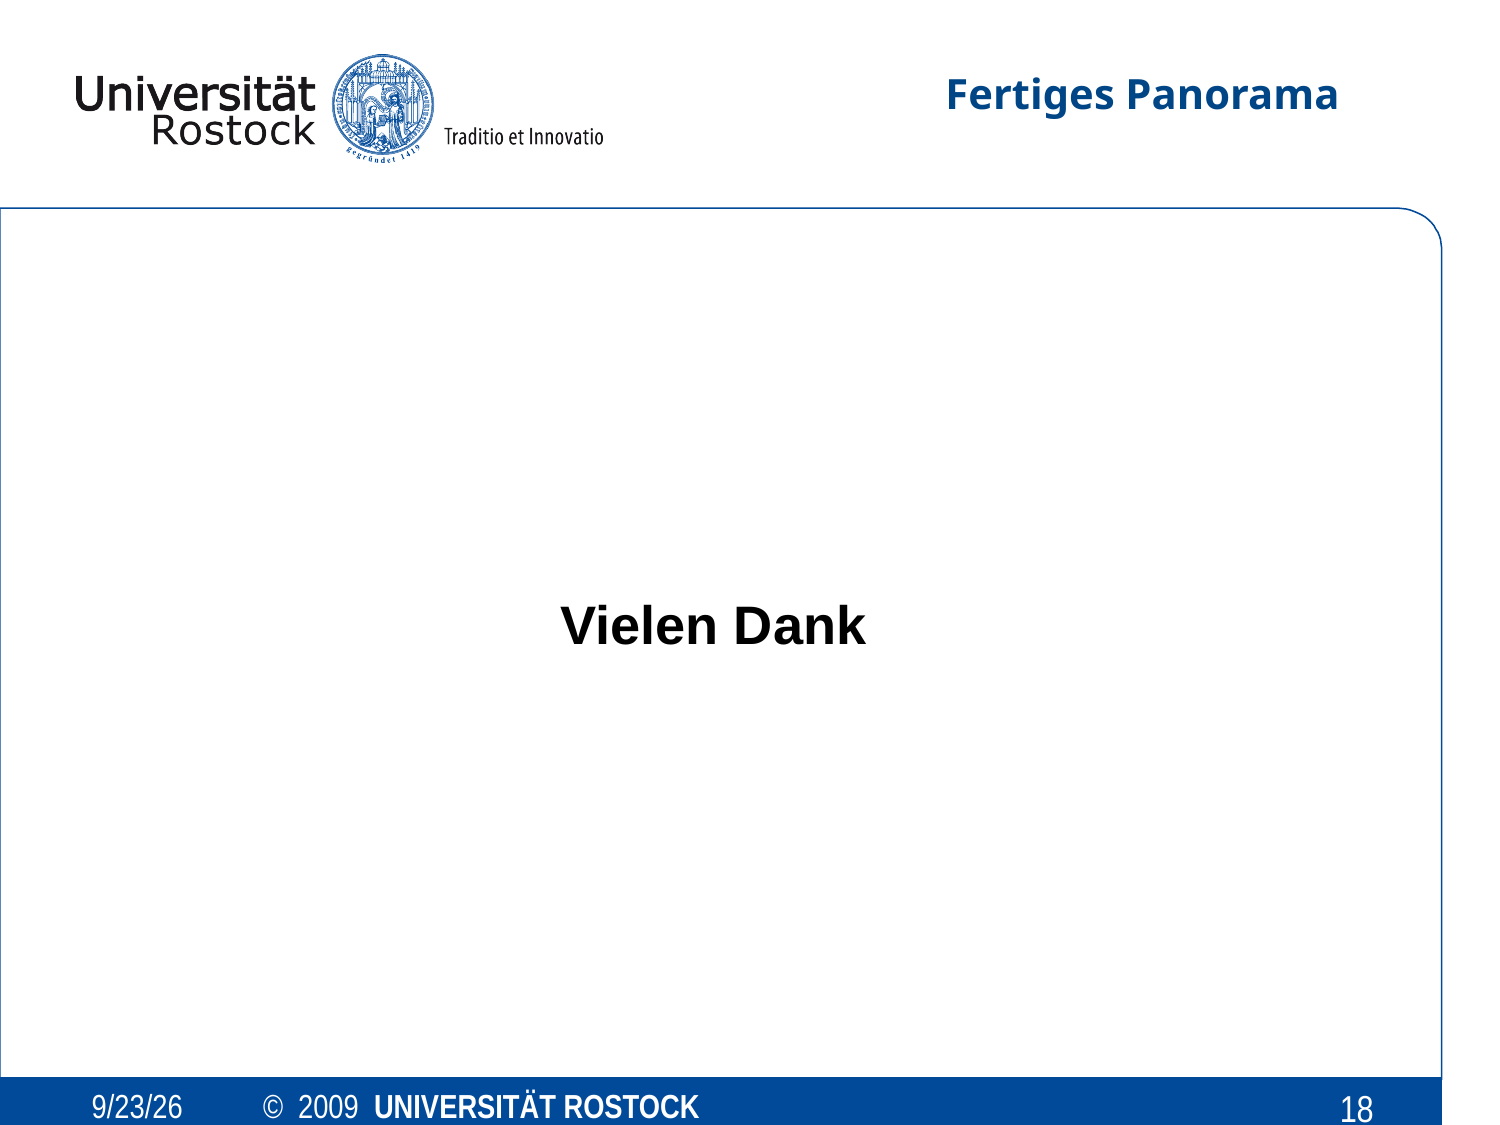

# Fertiges Panorama
Vielen Dank
 © 2009 UNIVERSITÄT ROSTOCK